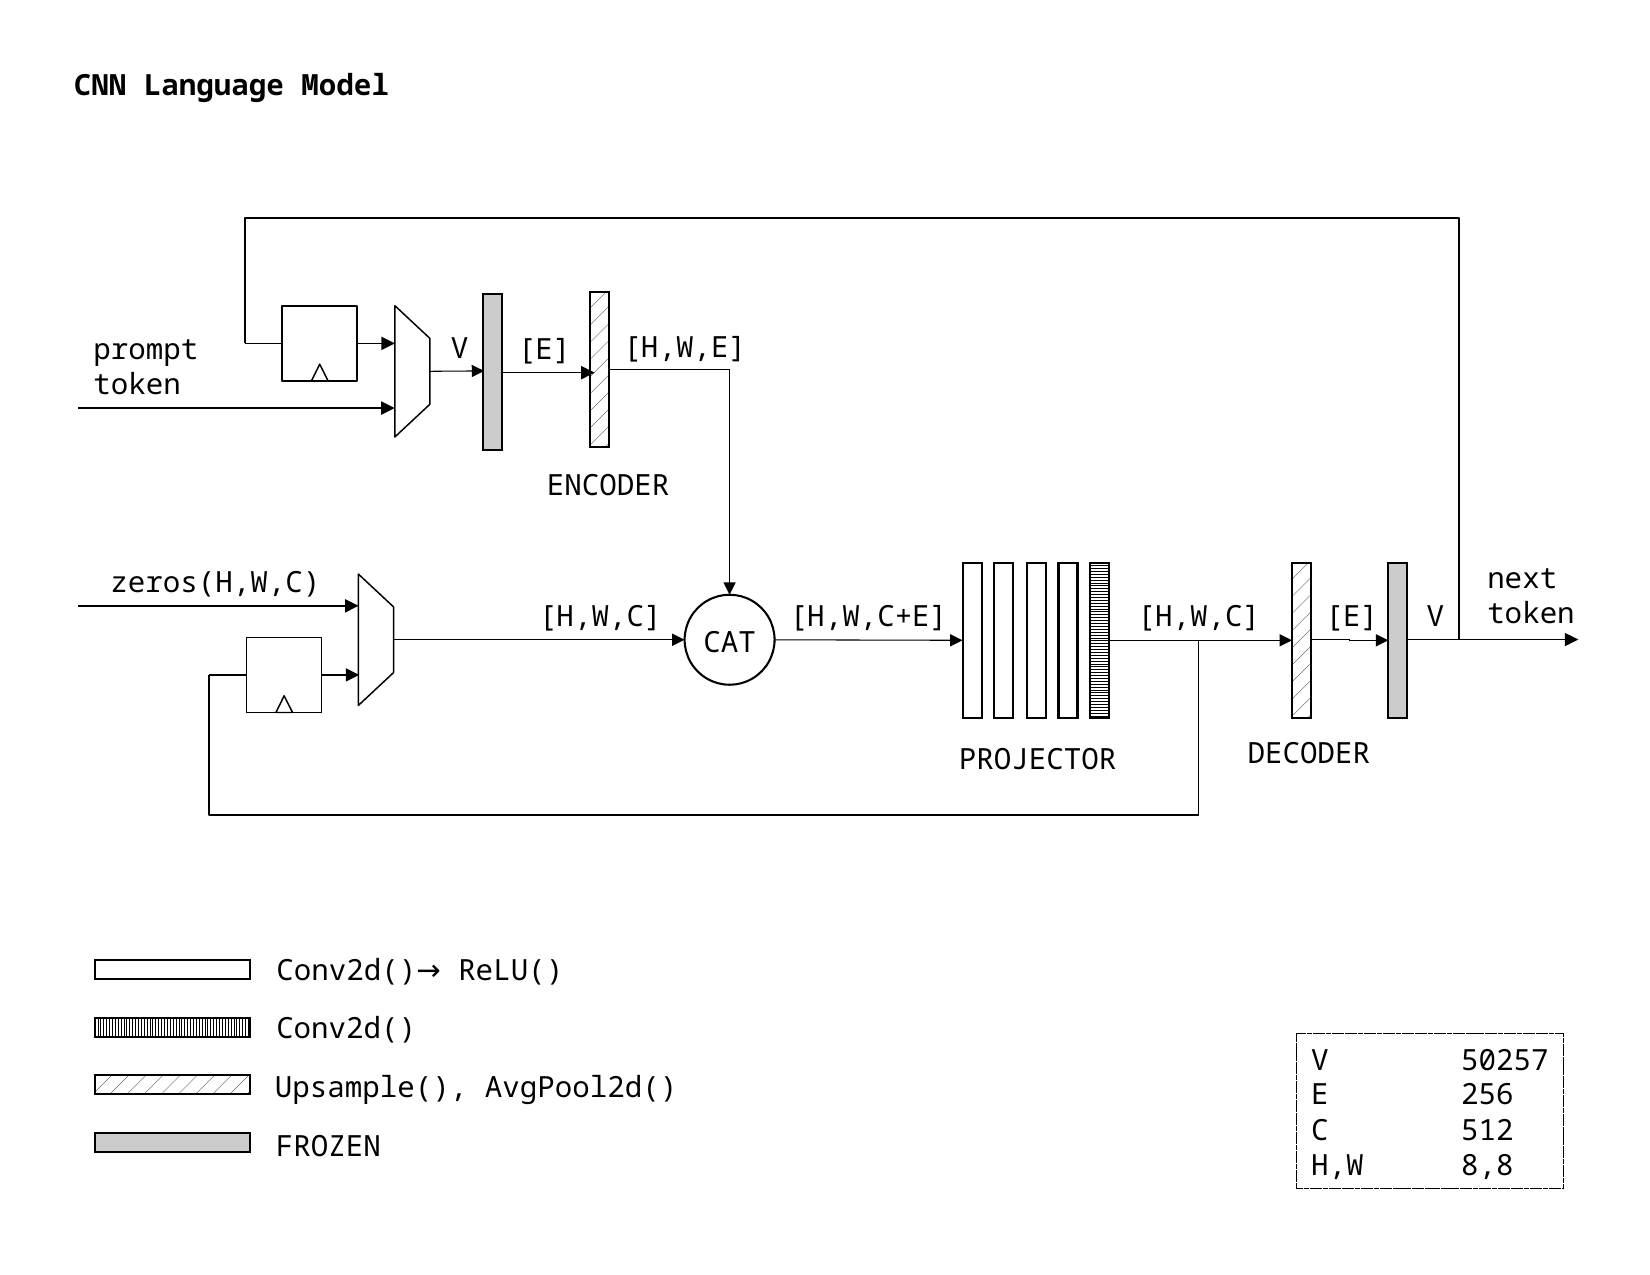

CNN Language Model
[H,W,E]
V
[E]
prompt
token
 ENCODER
next
token
zeros(H,W,C)
[H,W,C+E]
[E]
V
[H,W,C]
[H,W,C]
CAT
 DECODER
PROJECTOR
Conv2d()→ ReLU()
Conv2d()
V	50257
E 	256
C	512
H,W	8,8
Upsample(), AvgPool2d()
FROZEN